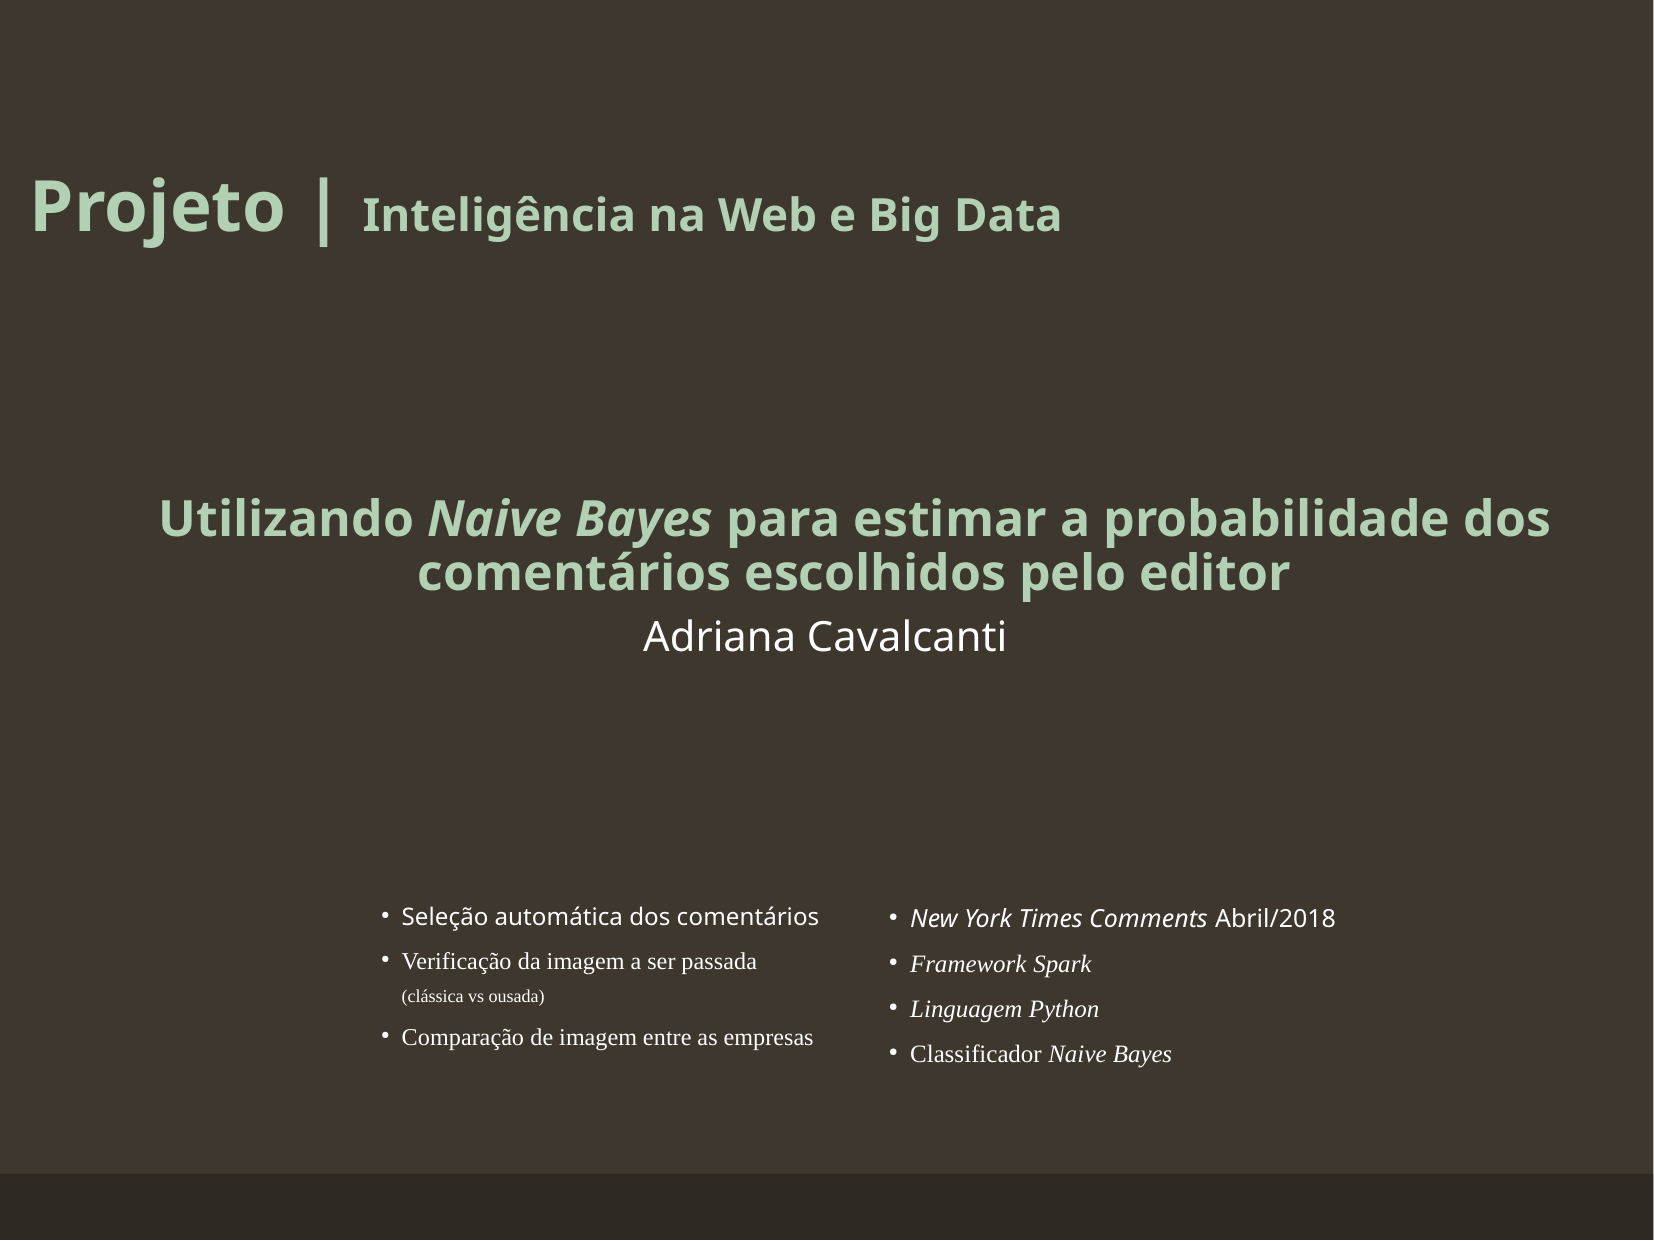

Projeto | Inteligência na Web e Big Data
# Utilizando Naive Bayes para estimar a probabilidade dos comentários escolhidos pelo editor
Adriana Cavalcanti
Seleção automática dos comentários
Verificação da imagem a ser passada
(clássica vs ousada)
Comparação de imagem entre as empresas
New York Times Comments Abril/2018
Framework Spark
Linguagem Python
Classificador Naive Bayes